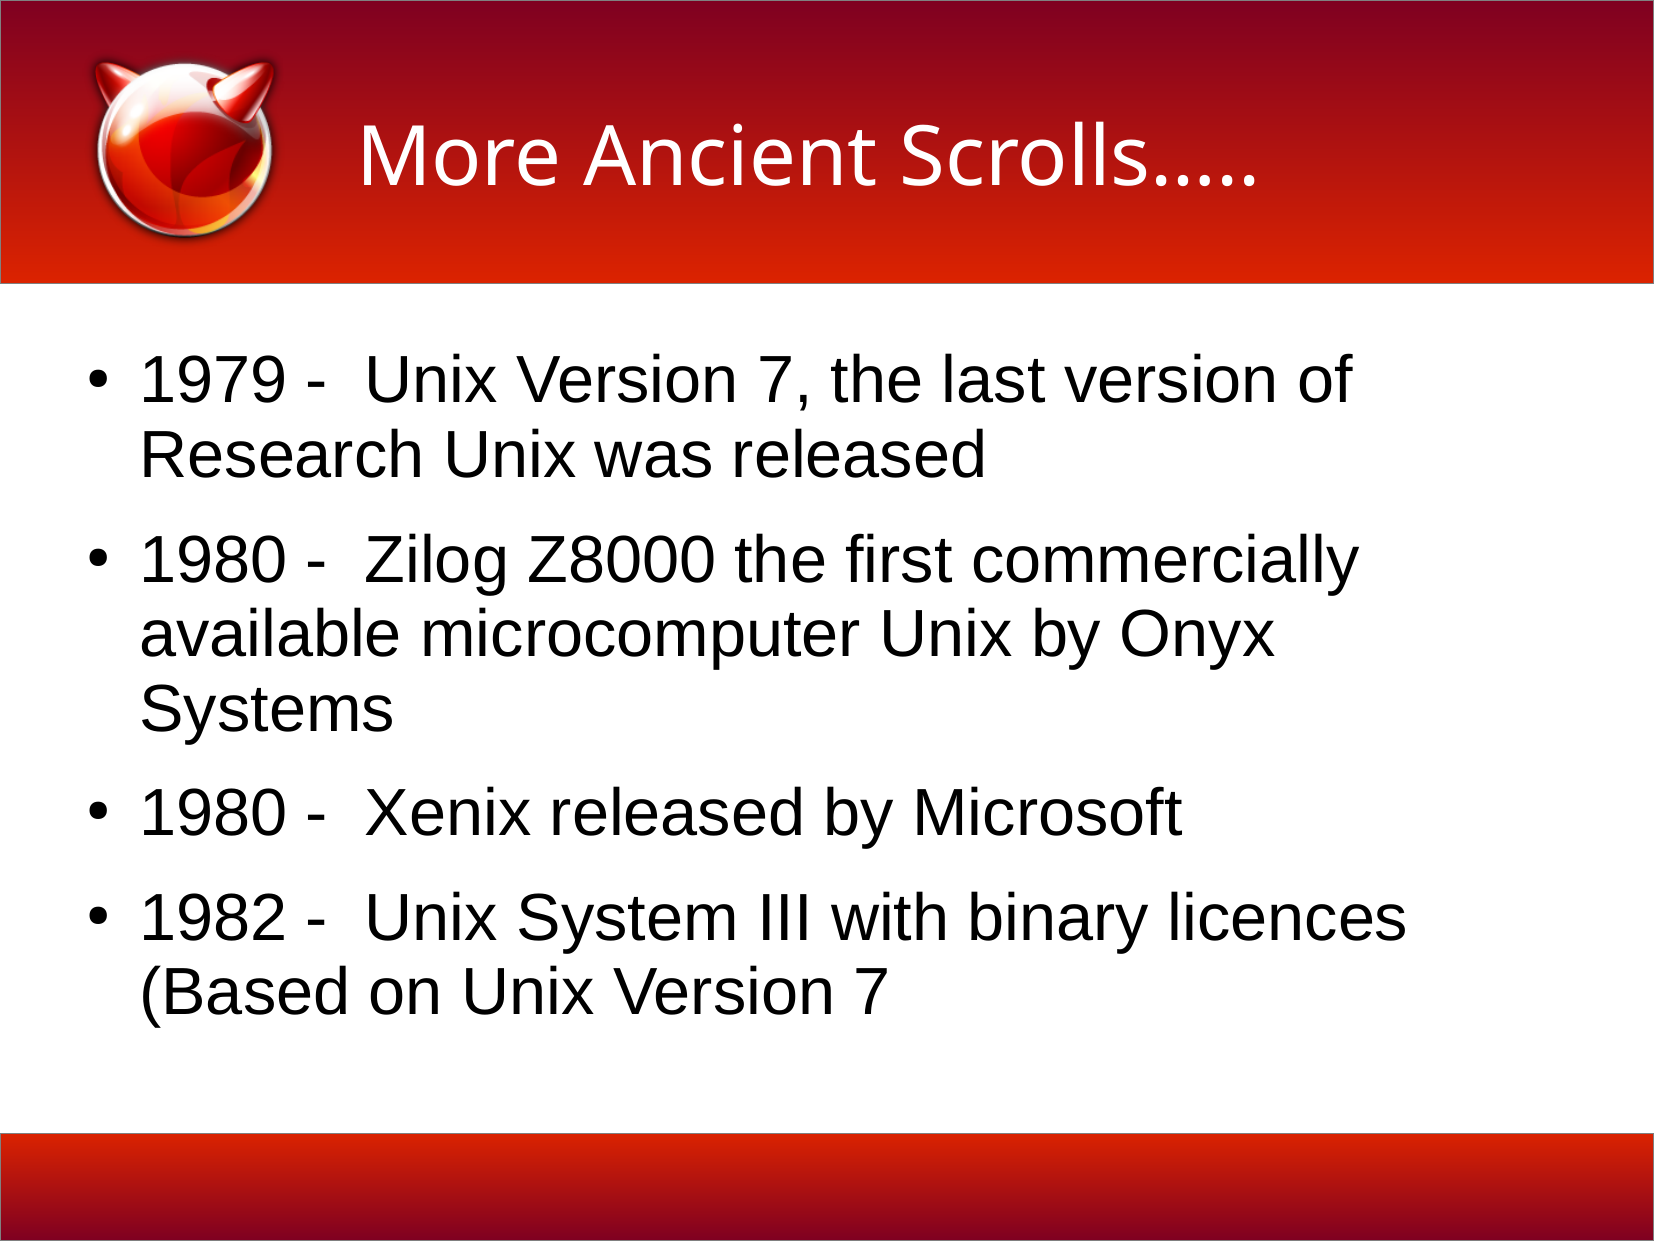

# More Ancient Scrolls…..
1979 - Unix Version 7, the last version of Research Unix was released
1980 - Zilog Z8000 the first commercially available microcomputer Unix by Onyx Systems
1980 - Xenix released by Microsoft
1982 - Unix System III with binary licences (Based on Unix Version 7